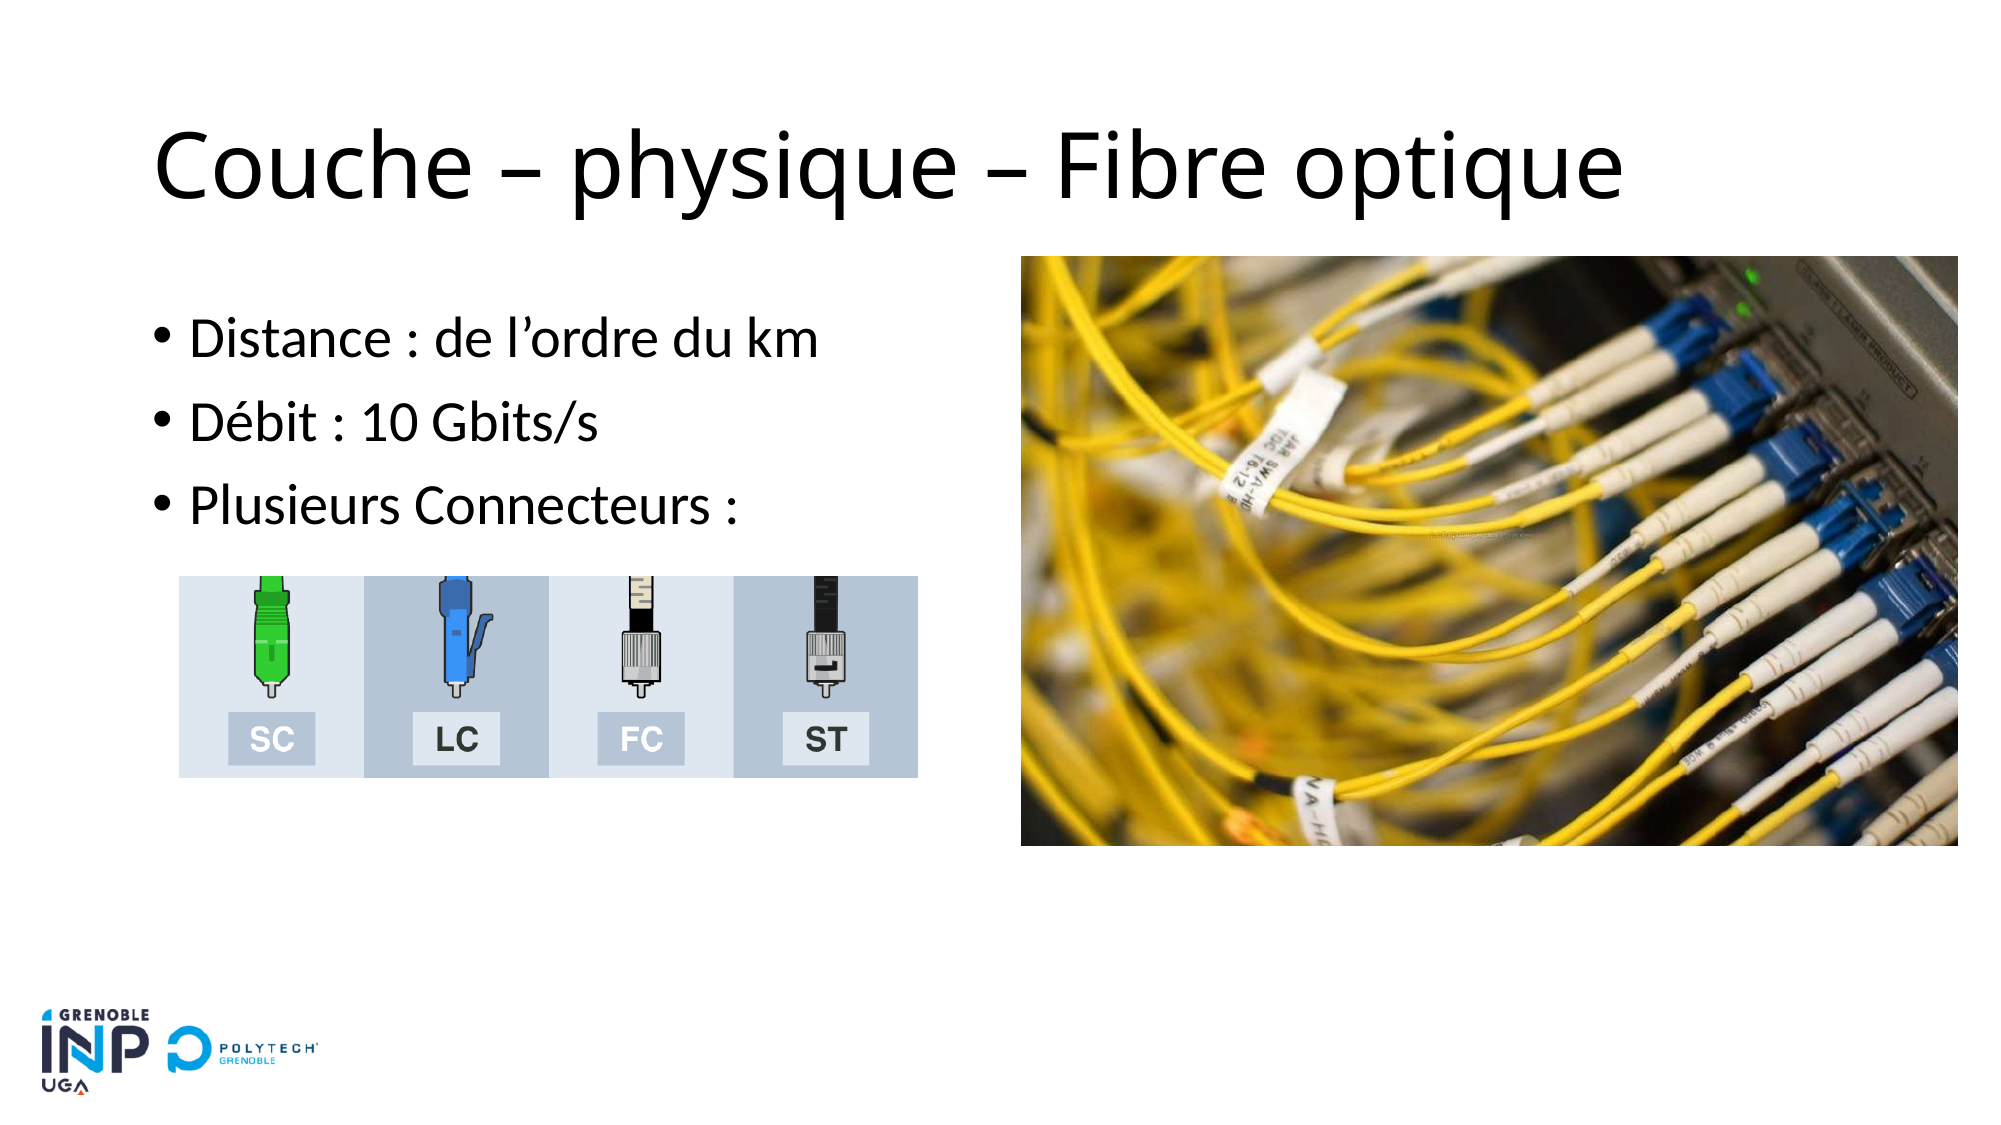

# Couche – physique – Fibre optique
Distance : de l’ordre du km
Débit : 10 Gbits/s
Plusieurs Connecteurs :